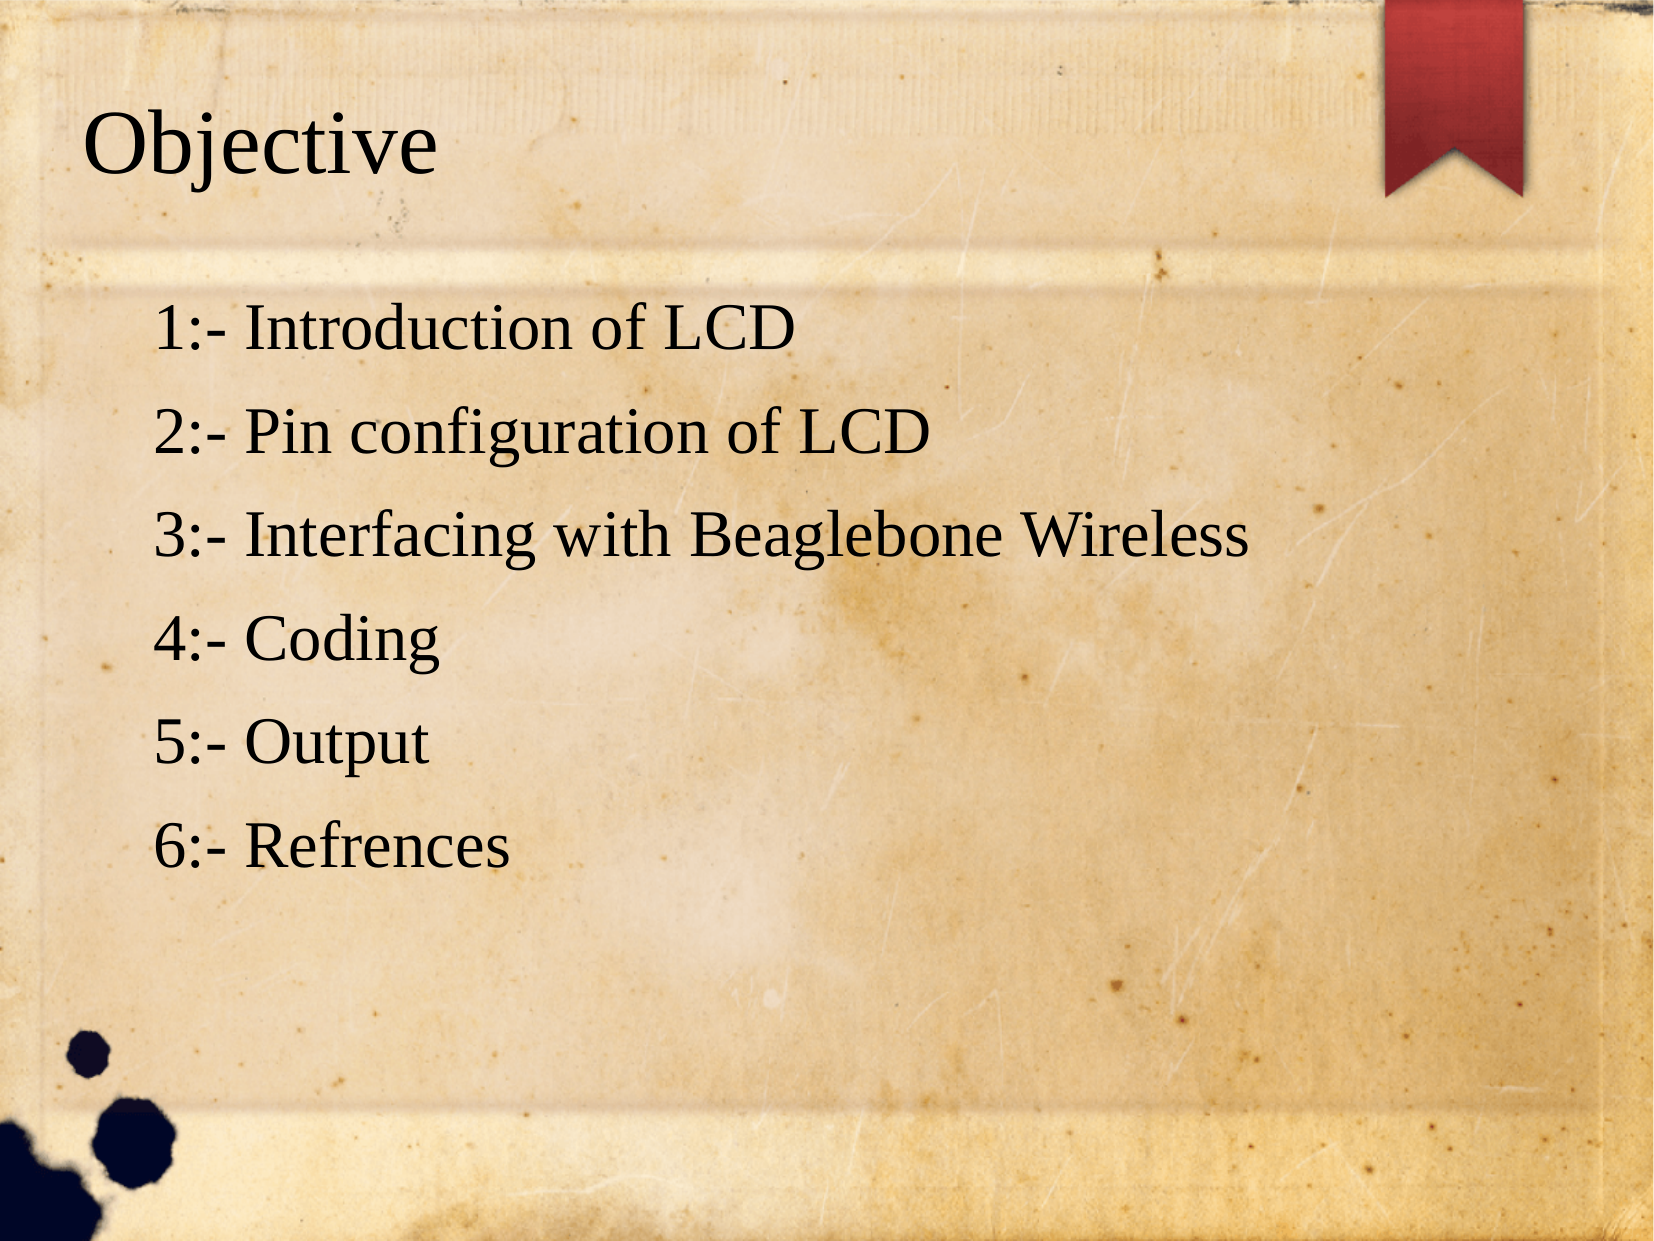

# Objective
1:- Introduction of LCD
2:- Pin configuration of LCD
3:- Interfacing with Beaglebone Wireless
4:- Coding
5:- Output
6:- Refrences